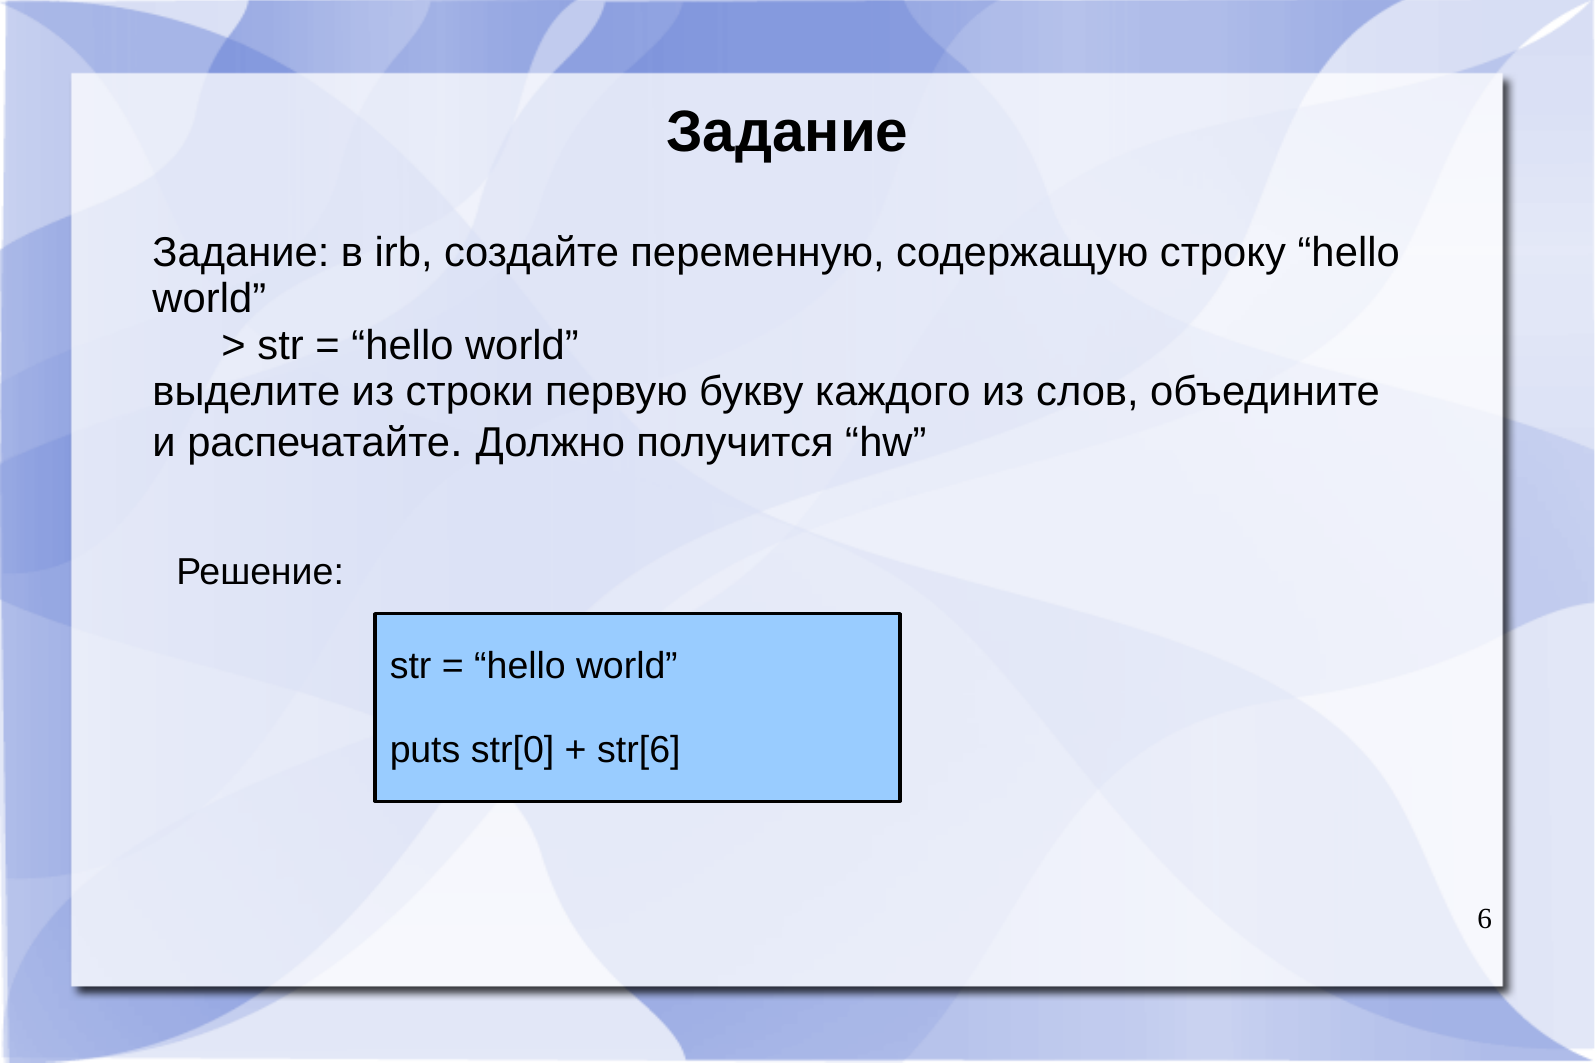

# Задание
Задание: в irb, создайте переменную, содержащую строку “hello world”
 > str = “hello world”
выделите из строки первую букву каждого из слов, объедините и распечатайте. Должно получится “hw”
Решение:
str = “hello world”
puts str[0] + str[6]
6